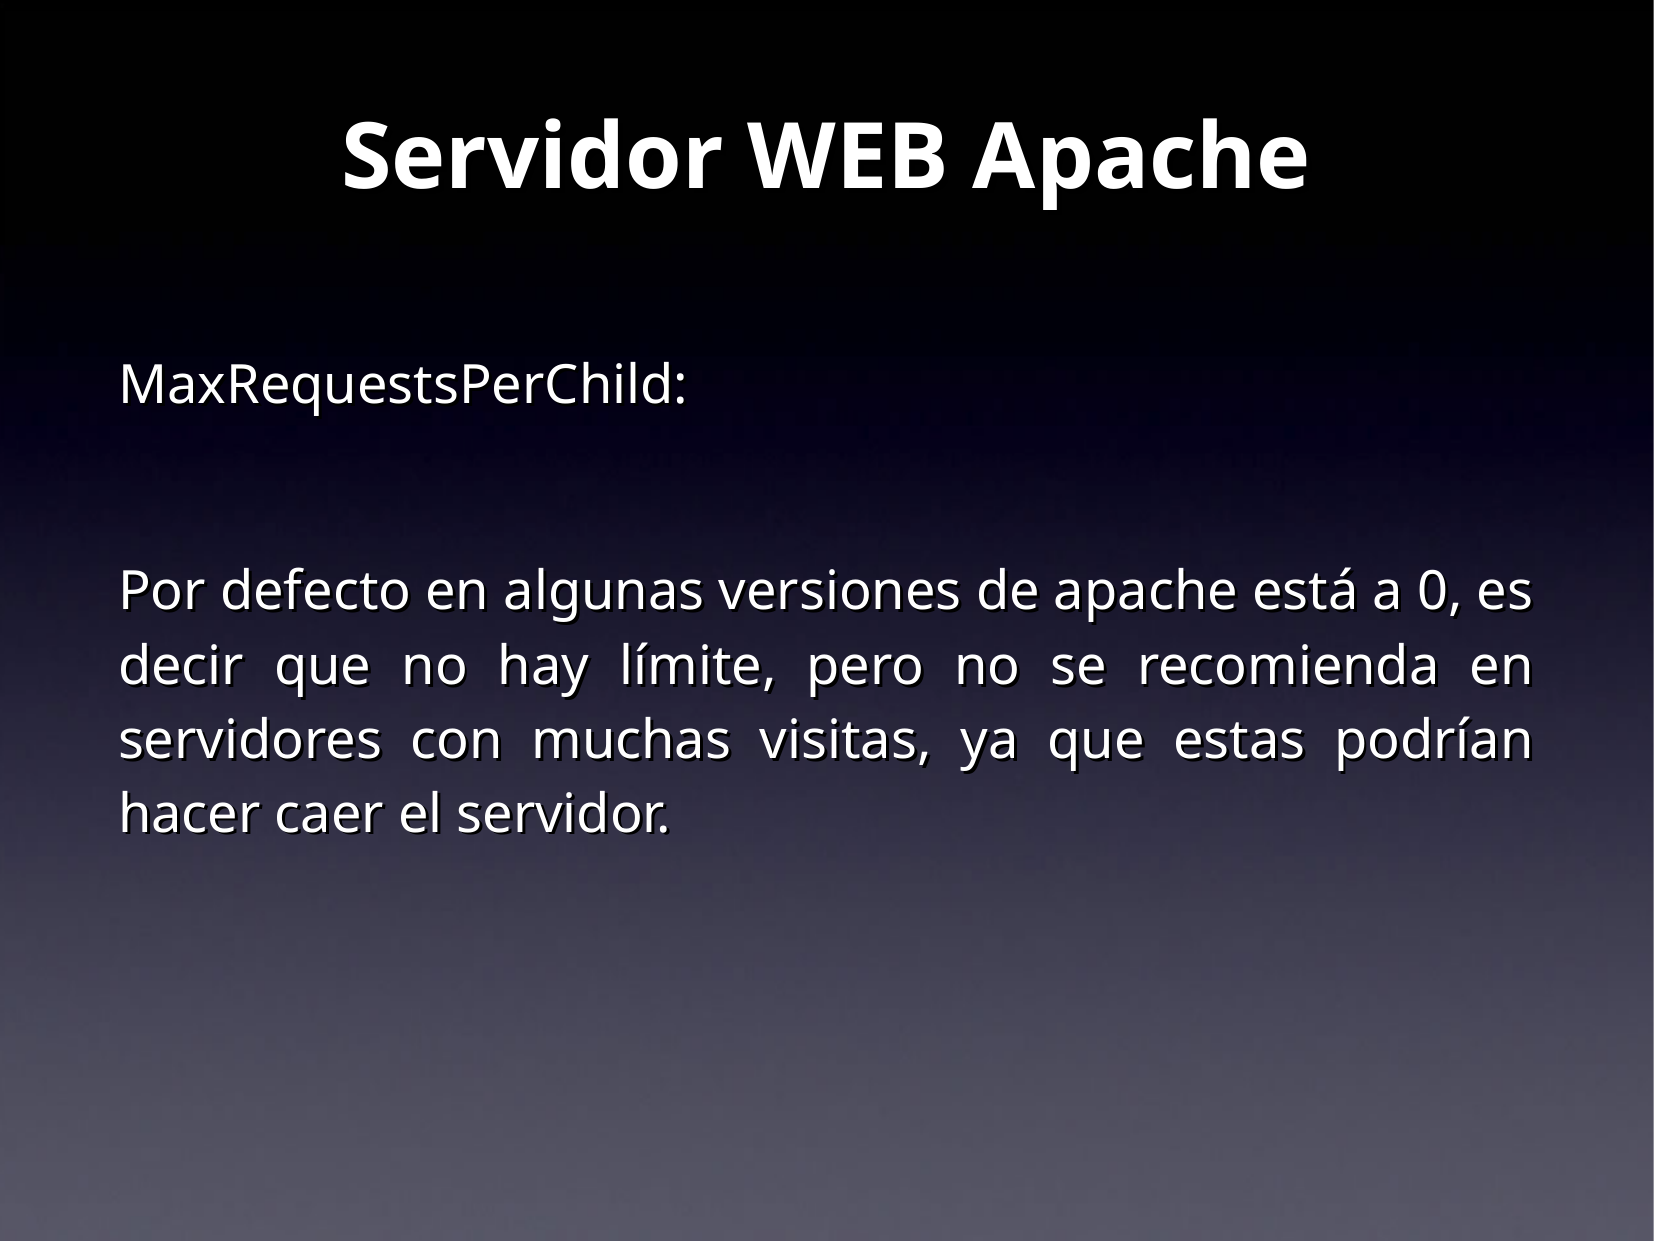

# Servidor WEB Apache
MaxRequestsPerChild:
Por defecto en algunas versiones de apache está a 0, es decir que no hay límite, pero no se recomienda en servidores con muchas visitas, ya que estas podrían hacer caer el servidor.